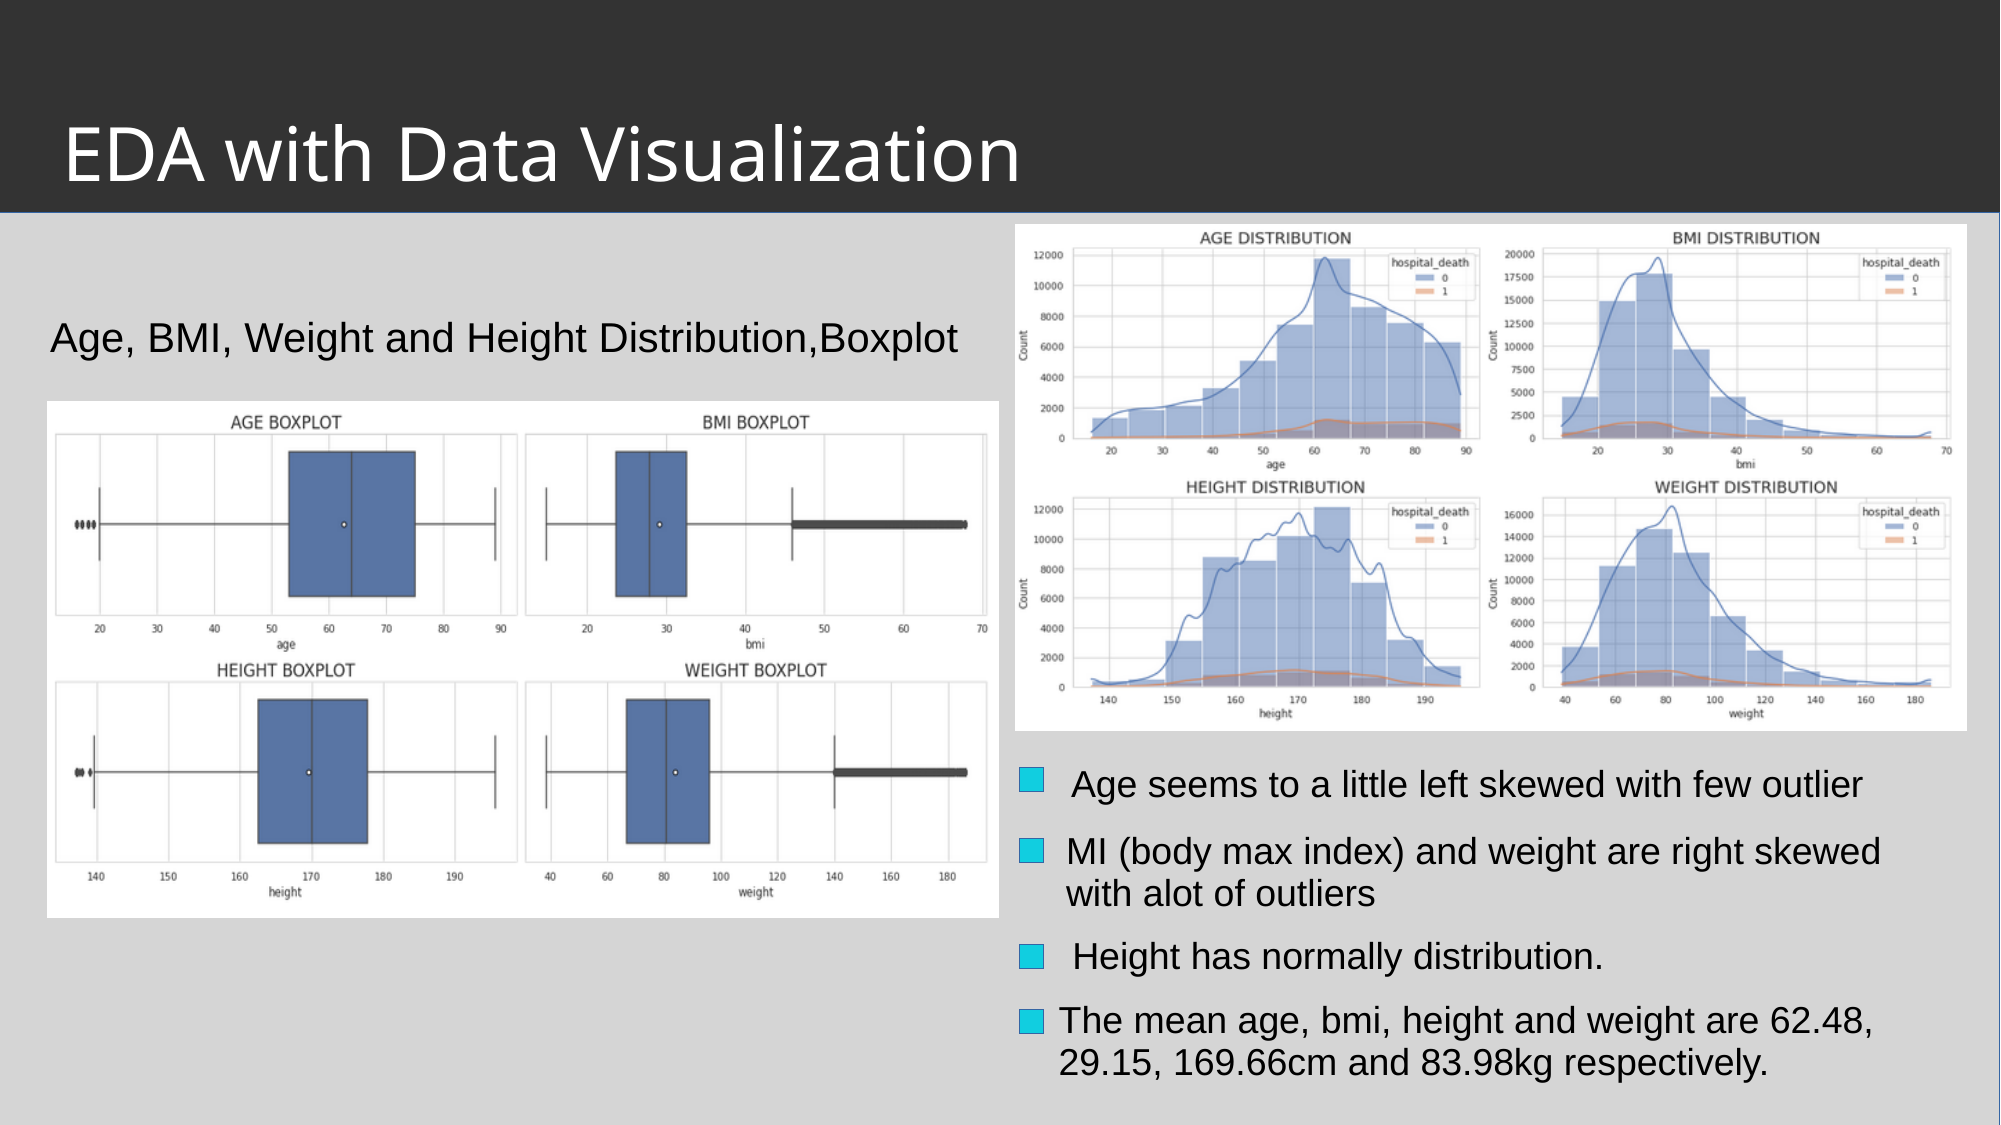

EDA with Data Visualization
Age, BMI, Weight and Height Distribution,Boxplot
Age seems to a little left skewed with few outlier
MI (body max index) and weight are right skewed with alot of outliers
Height has normally distribution.
The mean age, bmi, height and weight are 62.48, 29.15, 169.66cm and 83.98kg respectively.